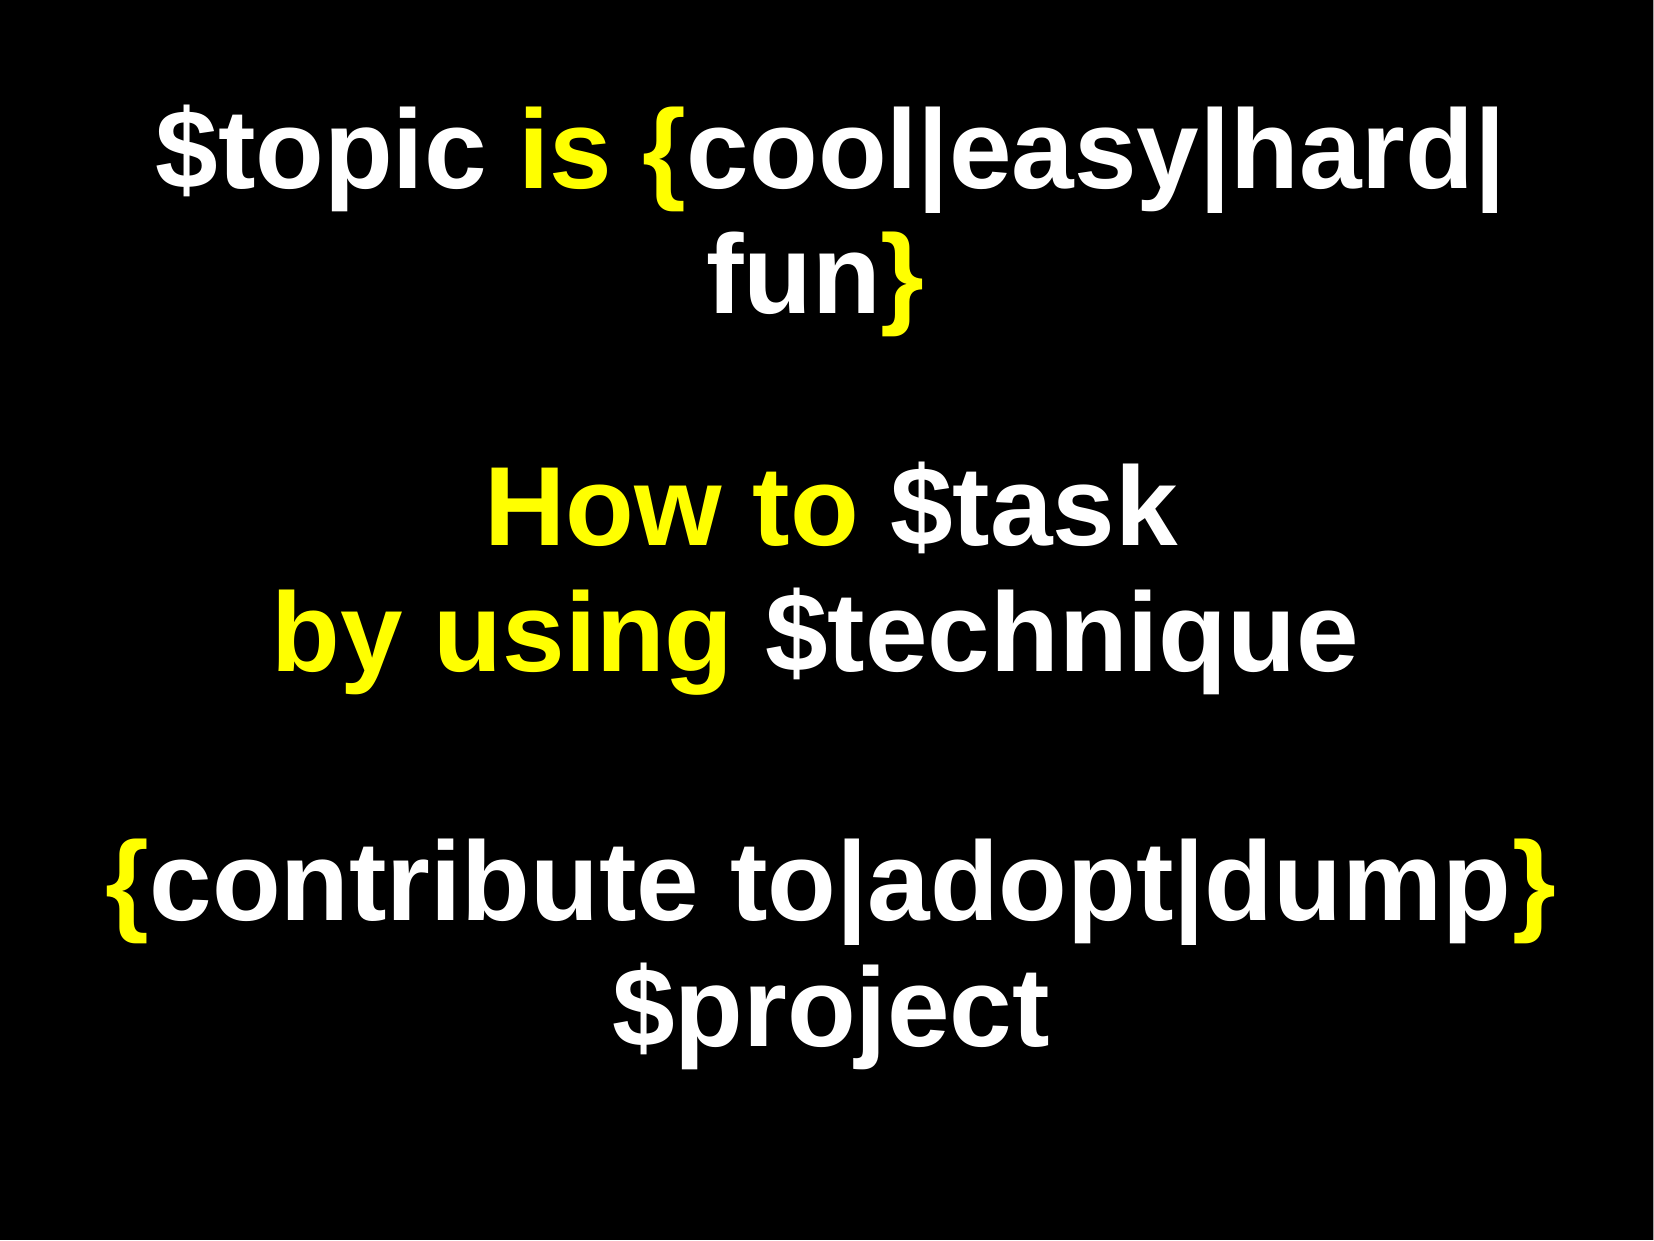

# $topic is {cool|easy|hard|fun}
How to $task
by using $technique
{contribute to|adopt|dump}
$project